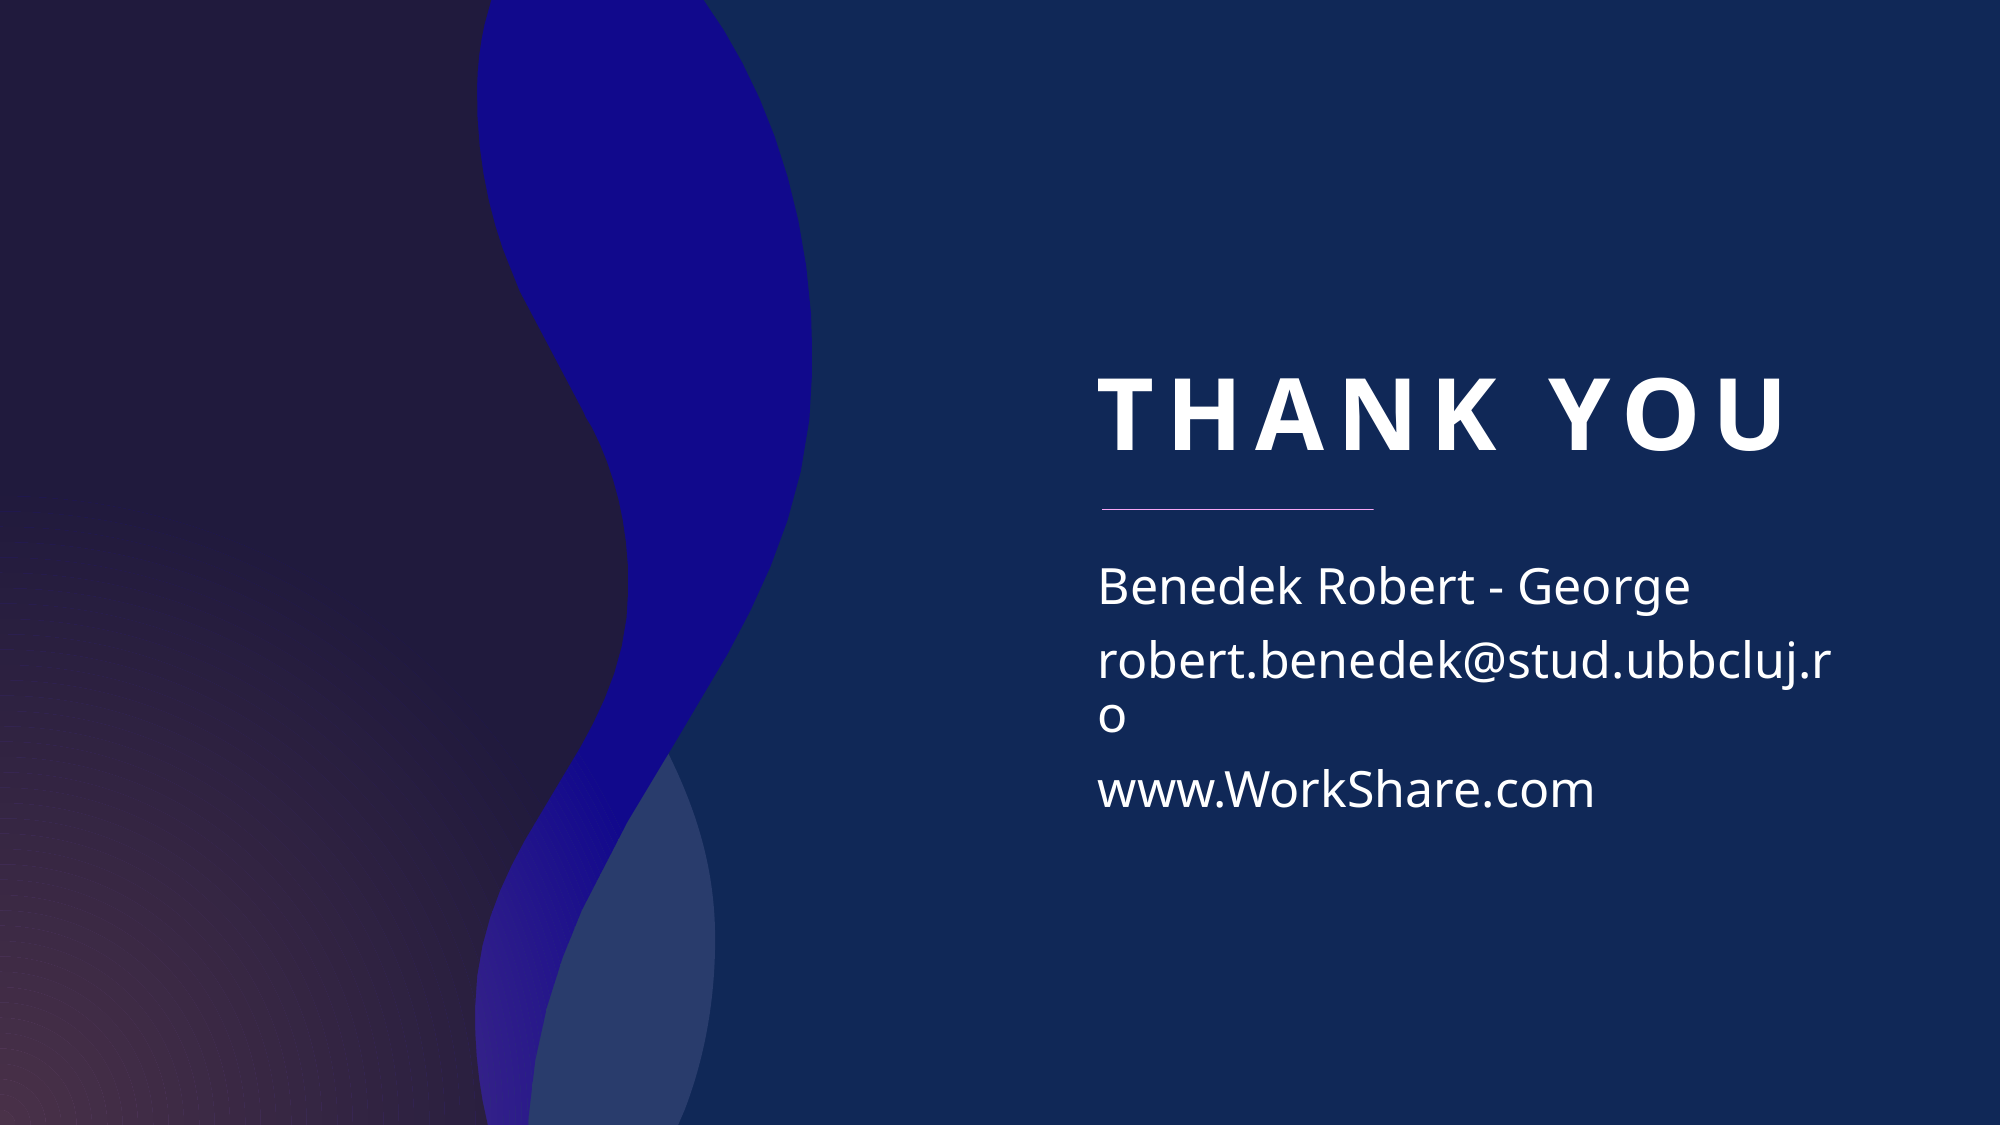

# THANK YOU
Benedek Robert - George
robert.benedek@stud.ubbcluj.ro
www.WorkShare.com